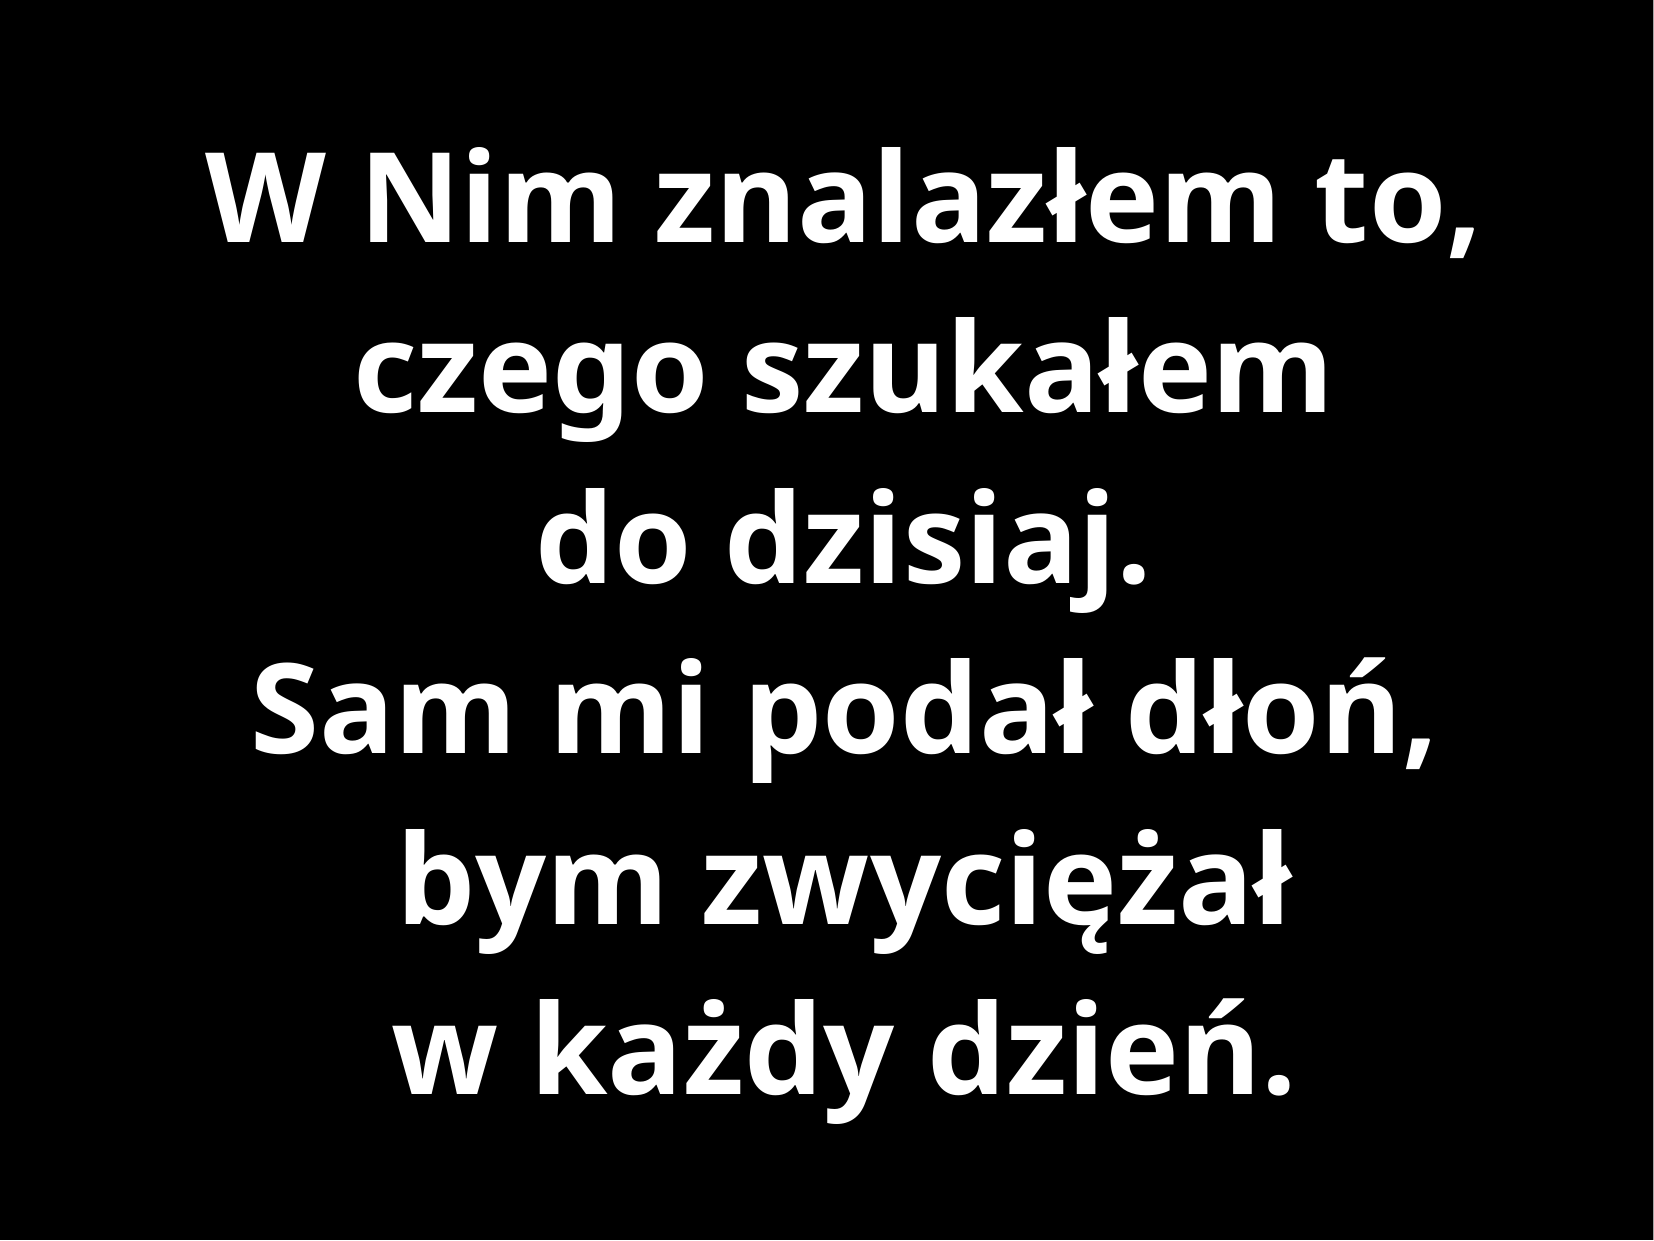

# W Nim znalazłem to,
czego szukałem
do dzisiaj.
Sam mi podał dłoń,
bym zwyciężał
w każdy dzień.